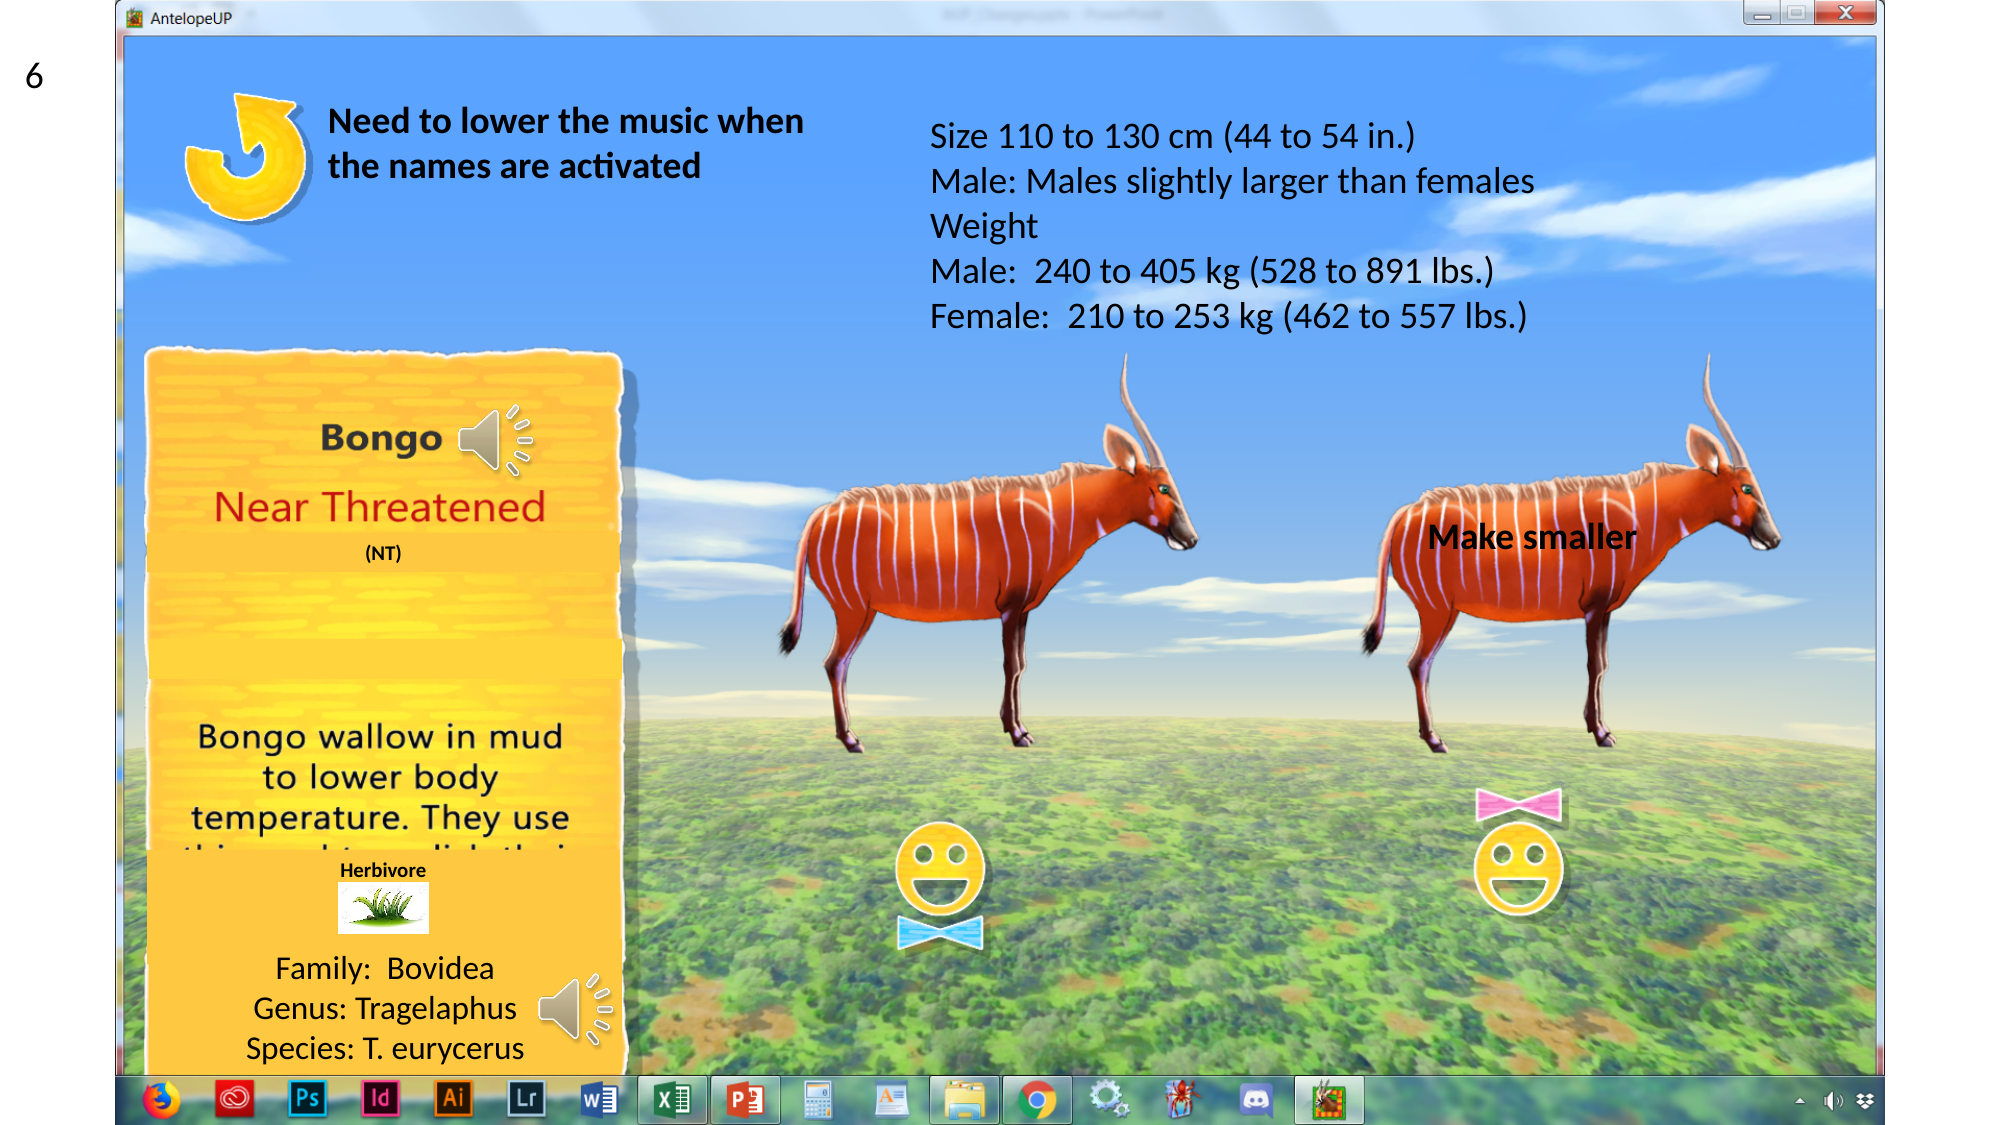

6
Need to lower the music when the names are activated
Size 110 to 130 cm (44 to 54 in.)
Male: Males slightly larger than females
Weight
Male: 240 to 405 kg (528 to 891 lbs.)
Female: 210 to 253 kg (462 to 557 lbs.)
Make smaller
(NT)
Herbivore
Family: Bovidea
Genus: Tragelaphus
Species: T. eurycerus